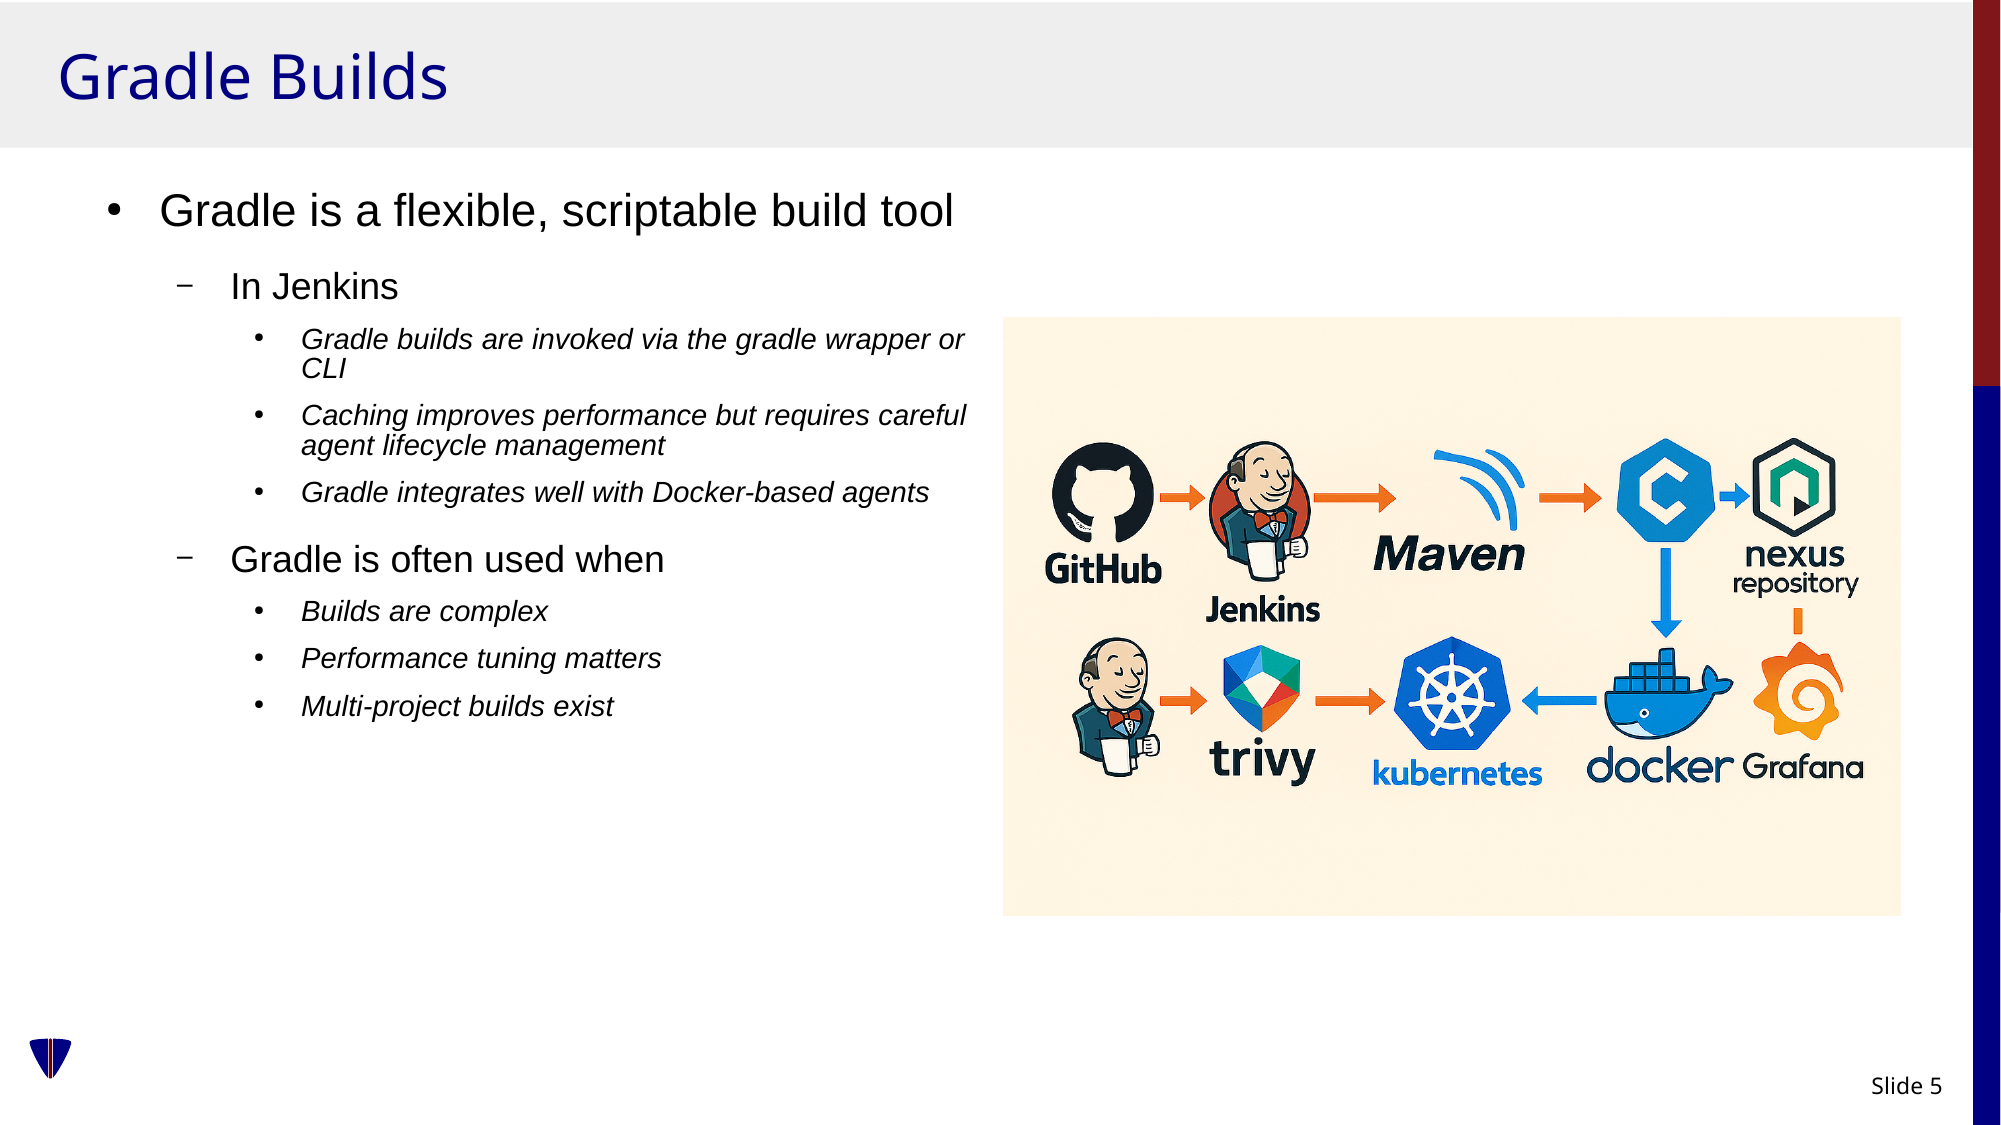

# Gradle Builds
Gradle is a flexible, scriptable build tool
In Jenkins
Gradle builds are invoked via the gradle wrapper or CLI
Caching improves performance but requires careful agent lifecycle management
Gradle integrates well with Docker-based agents
Gradle is often used when
Builds are complex
Performance tuning matters
Multi-project builds exist